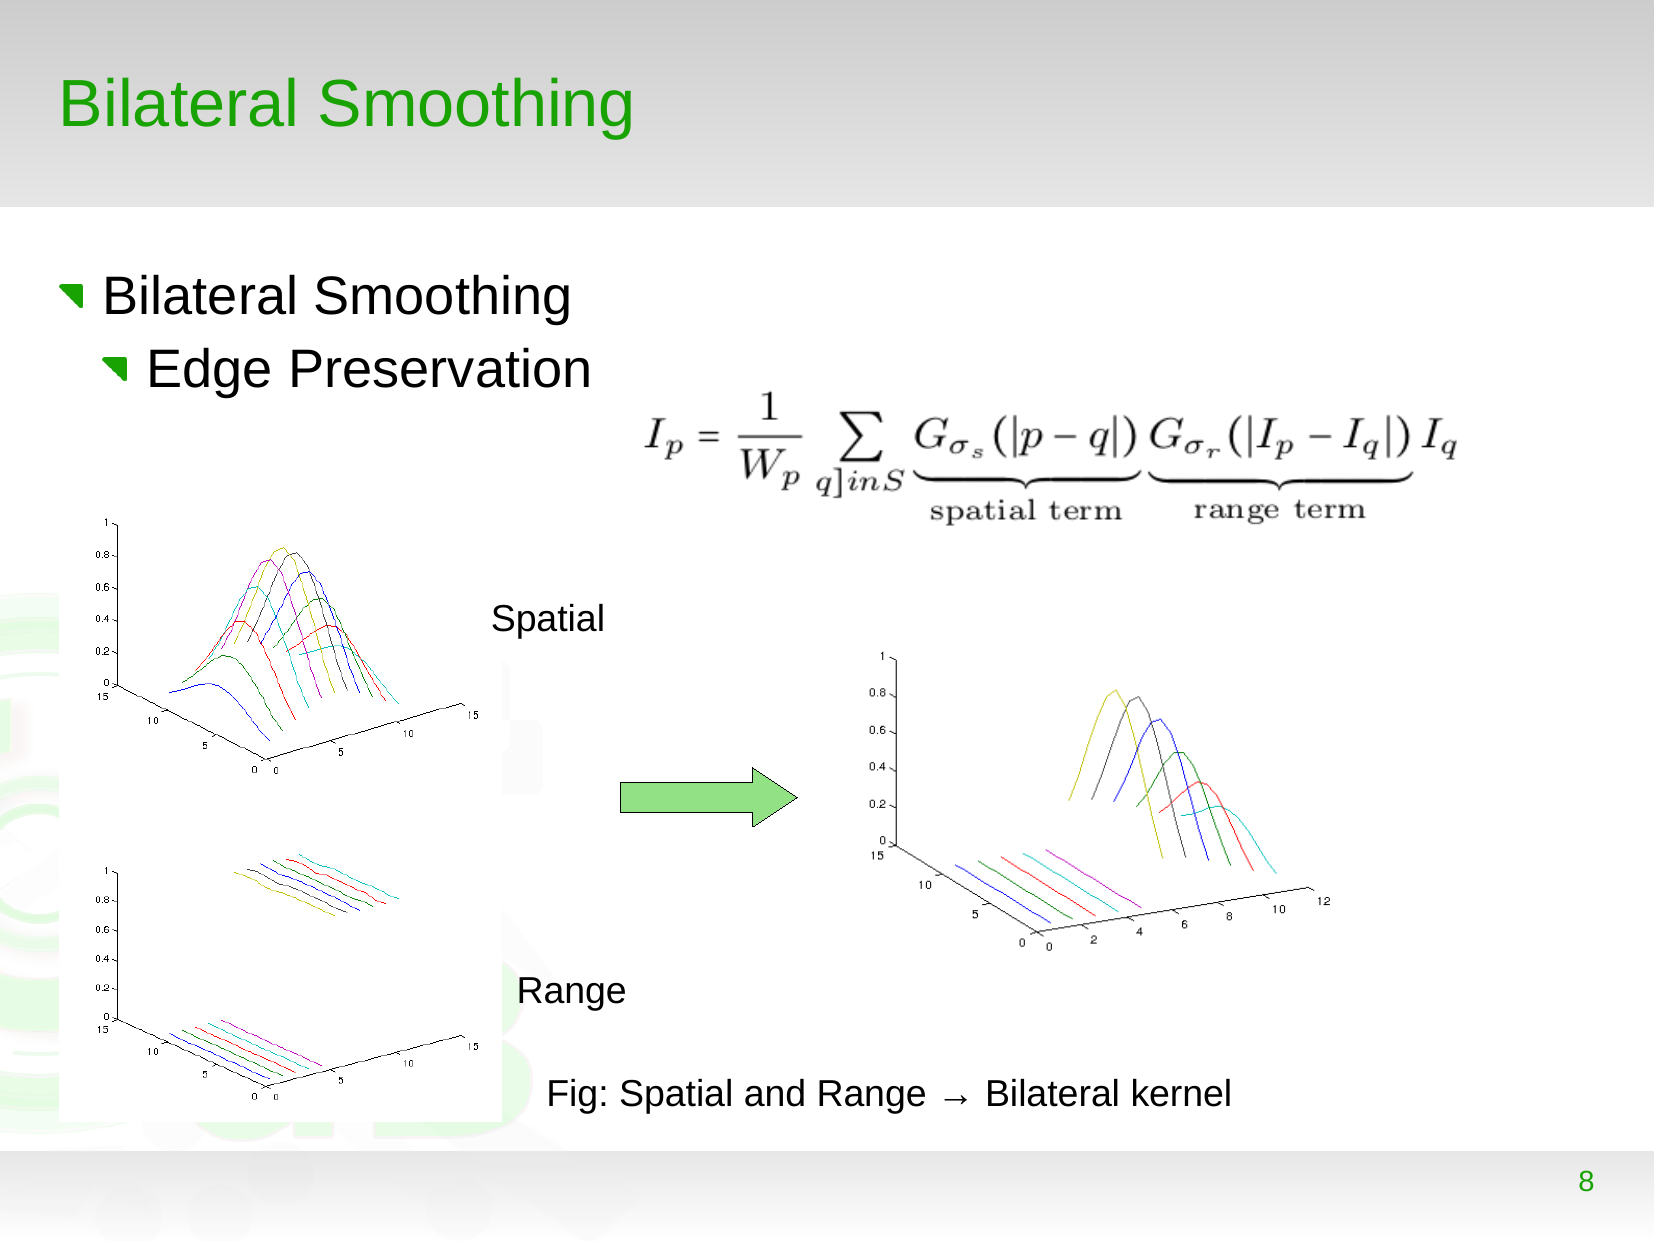

# Bilateral Smoothing
Bilateral Smoothing
Edge Preservation
Spatial
Range
Fig: Spatial and Range → Bilateral kernel
8